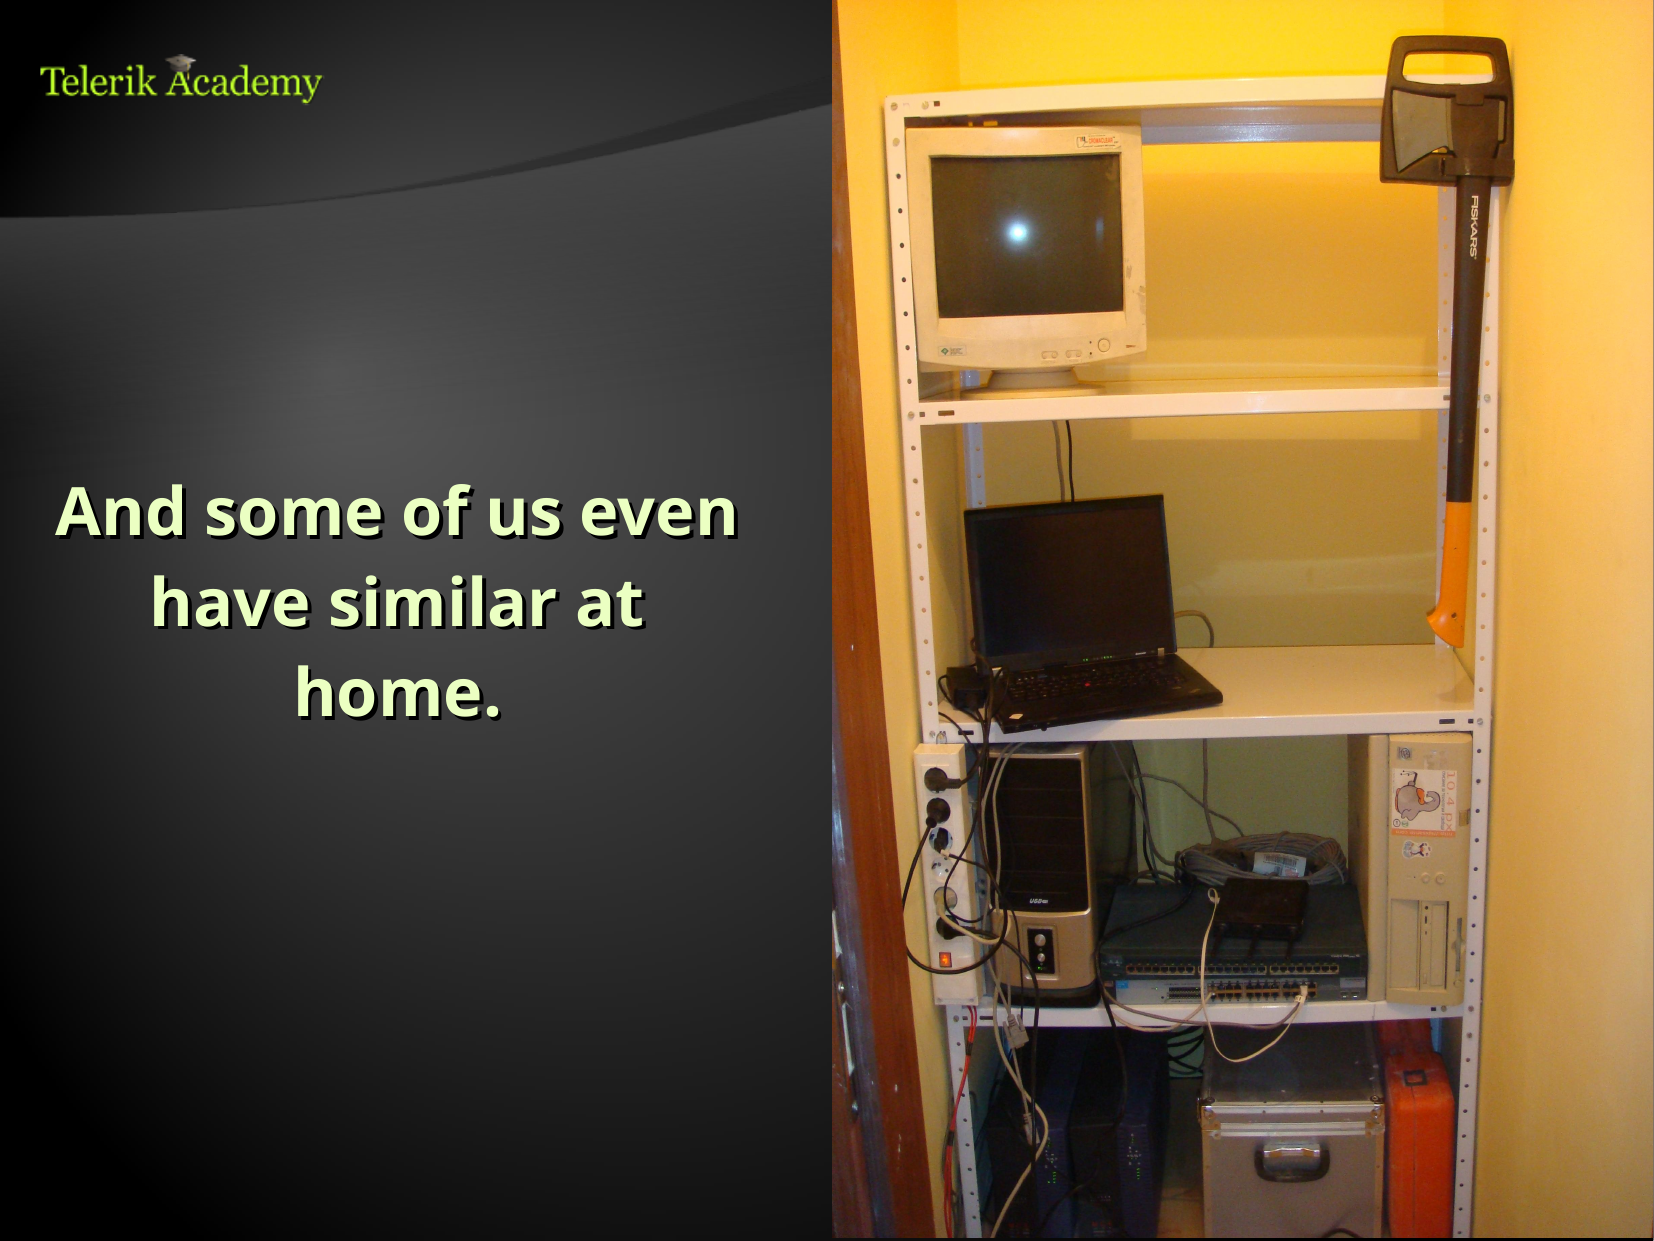

# And some of us even have similar at home.